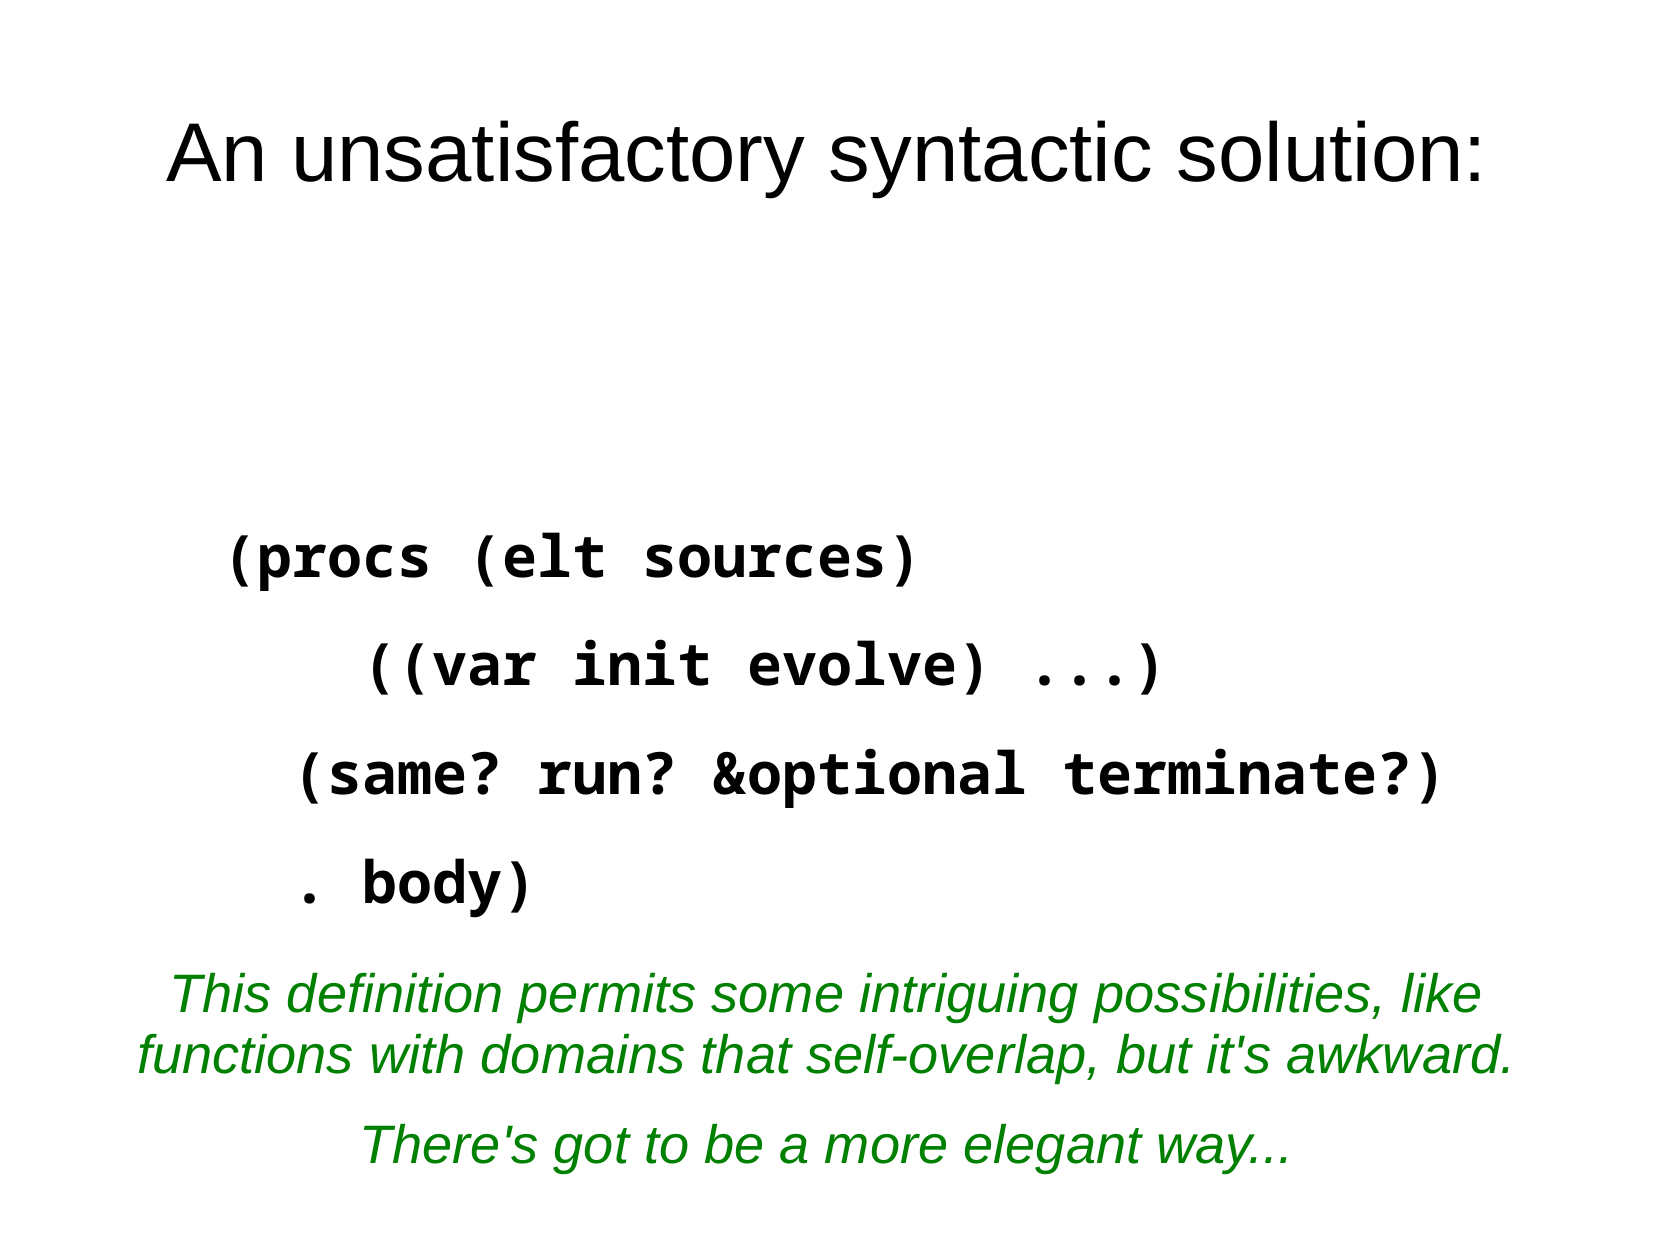

# An unsatisfactory syntactic solution:
 (procs (elt sources)
 ((var init evolve) ...)
 (same? run? &optional terminate?)
 . body)
This definition permits some intriguing possibilities, like functions with domains that self-overlap, but it's awkward.
There's got to be a more elegant way...